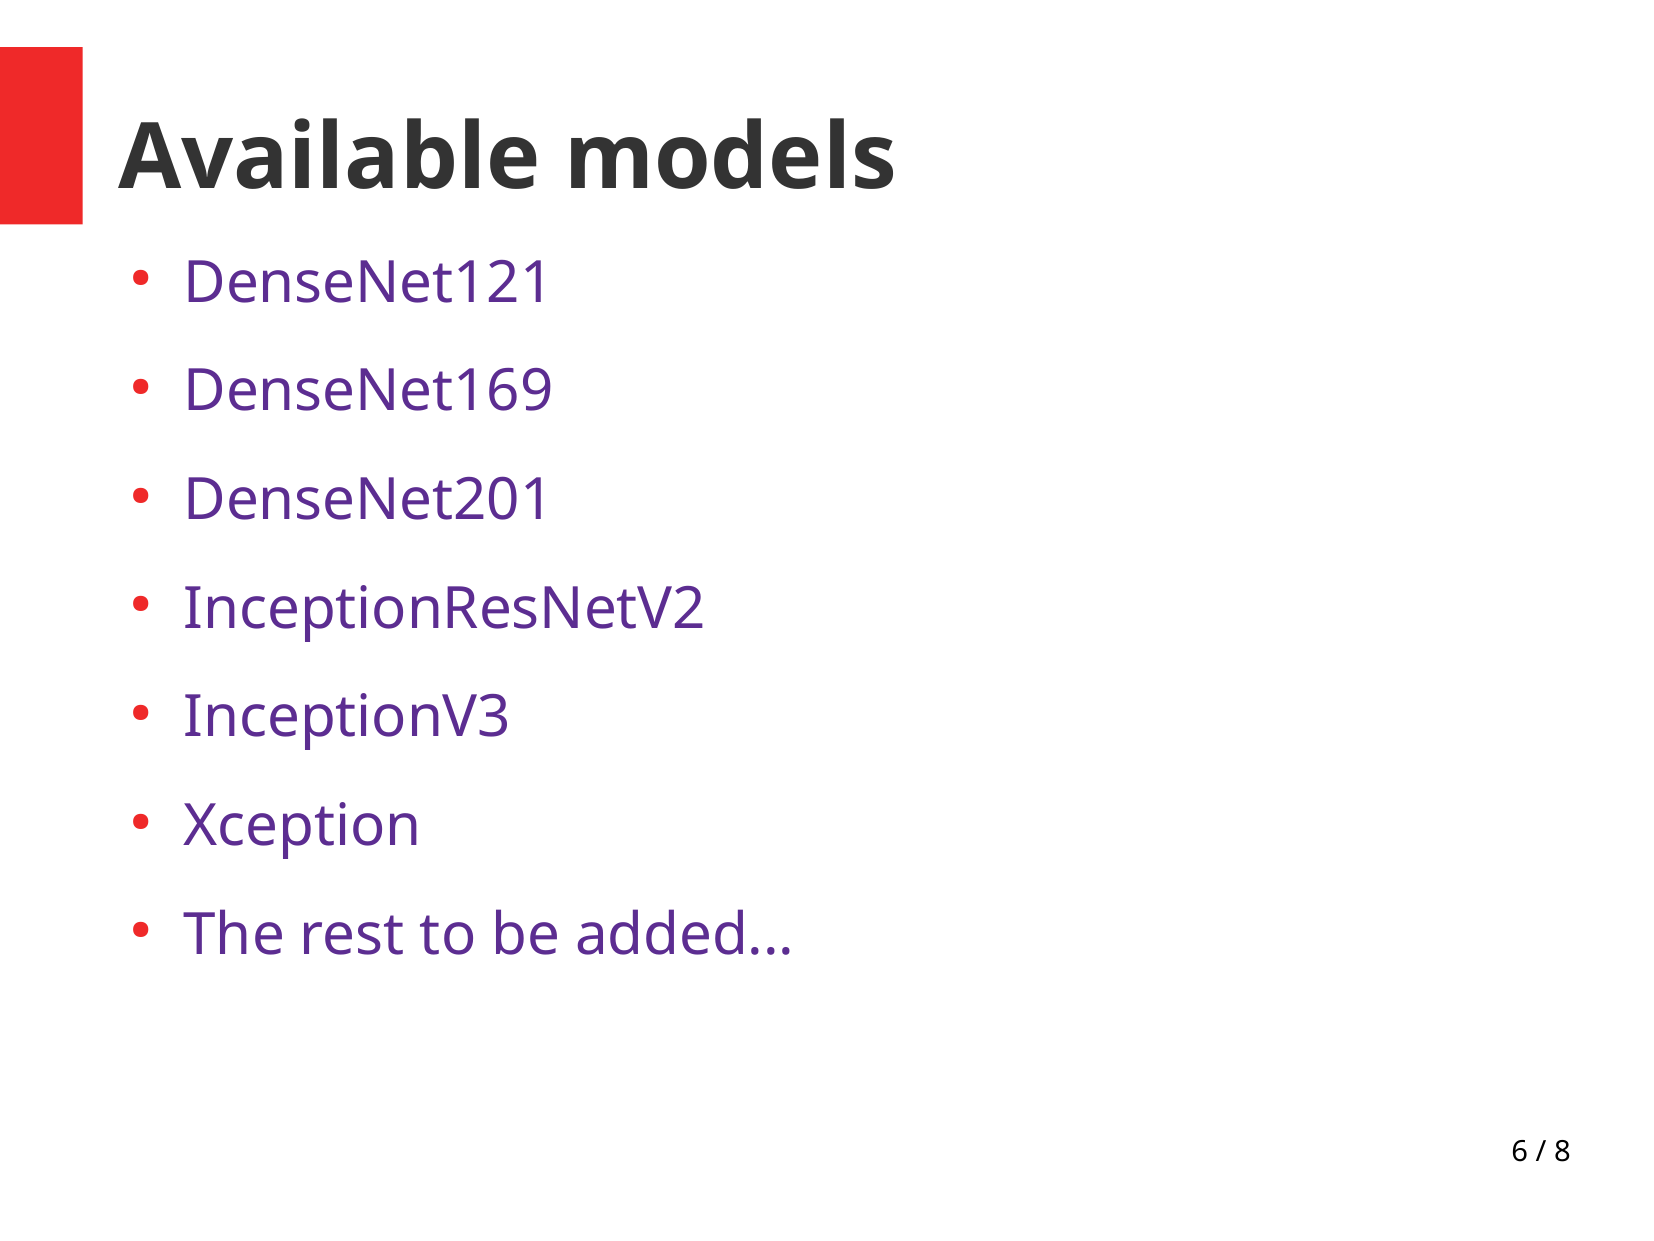

# Available models
DenseNet121
DenseNet169
DenseNet201
InceptionResNetV2
InceptionV3
Xception
The rest to be added...
6